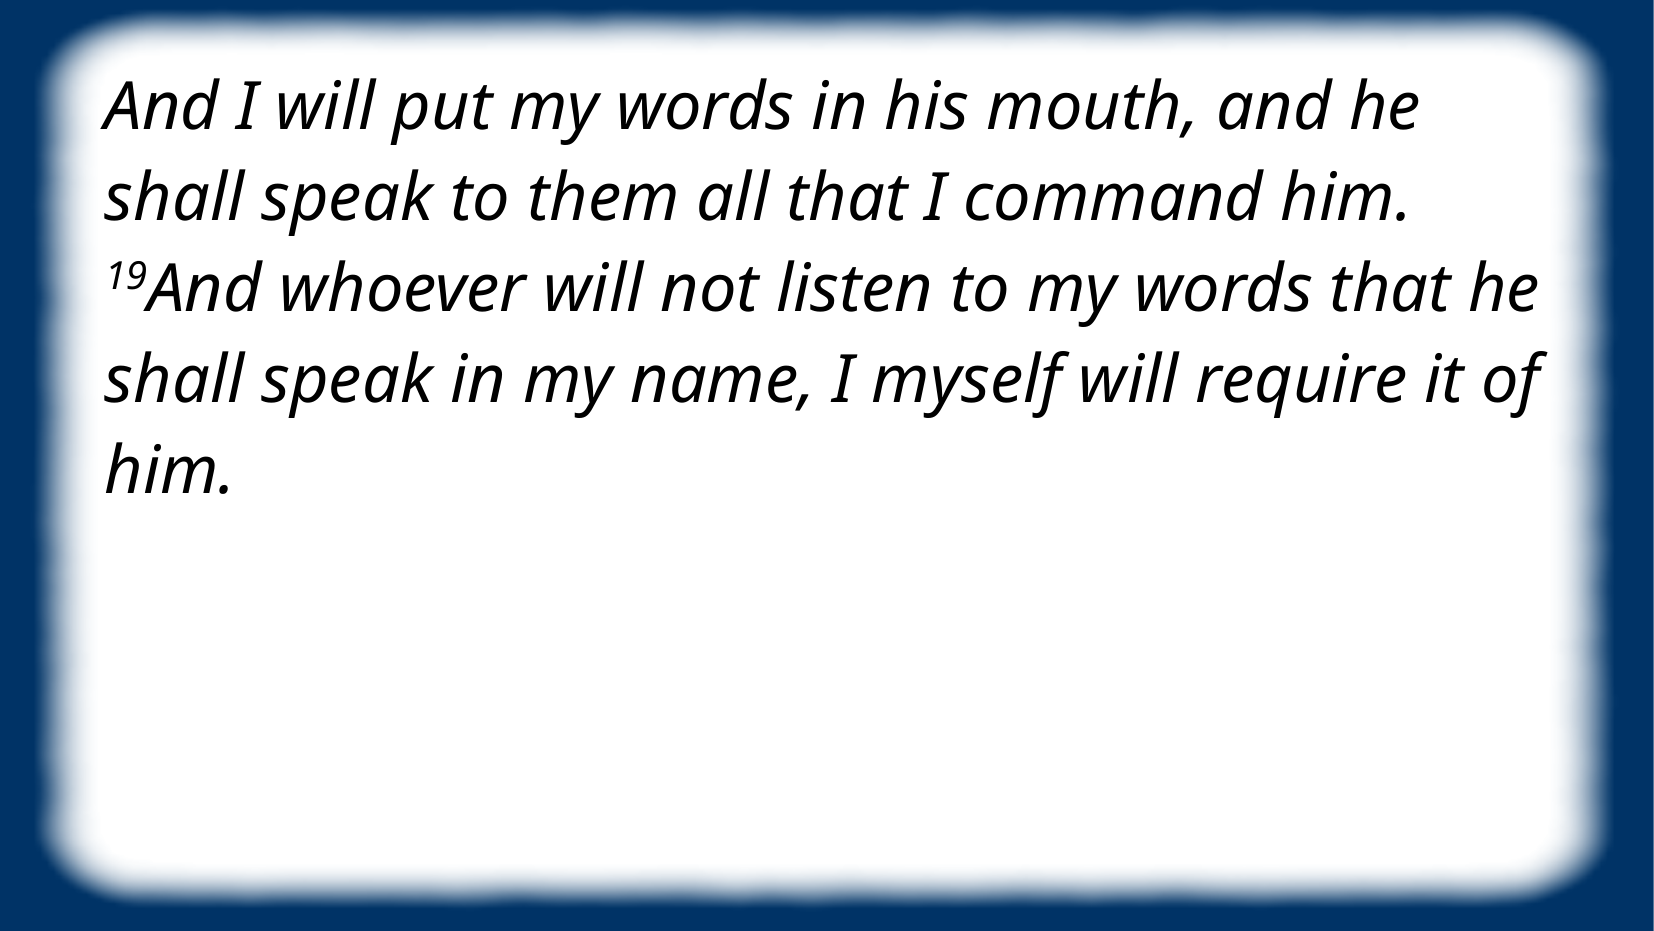

And I will put my words in his mouth, and he shall speak to them all that I command him. 19And whoever will not listen to my words that he shall speak in my name, I myself will require it of him.